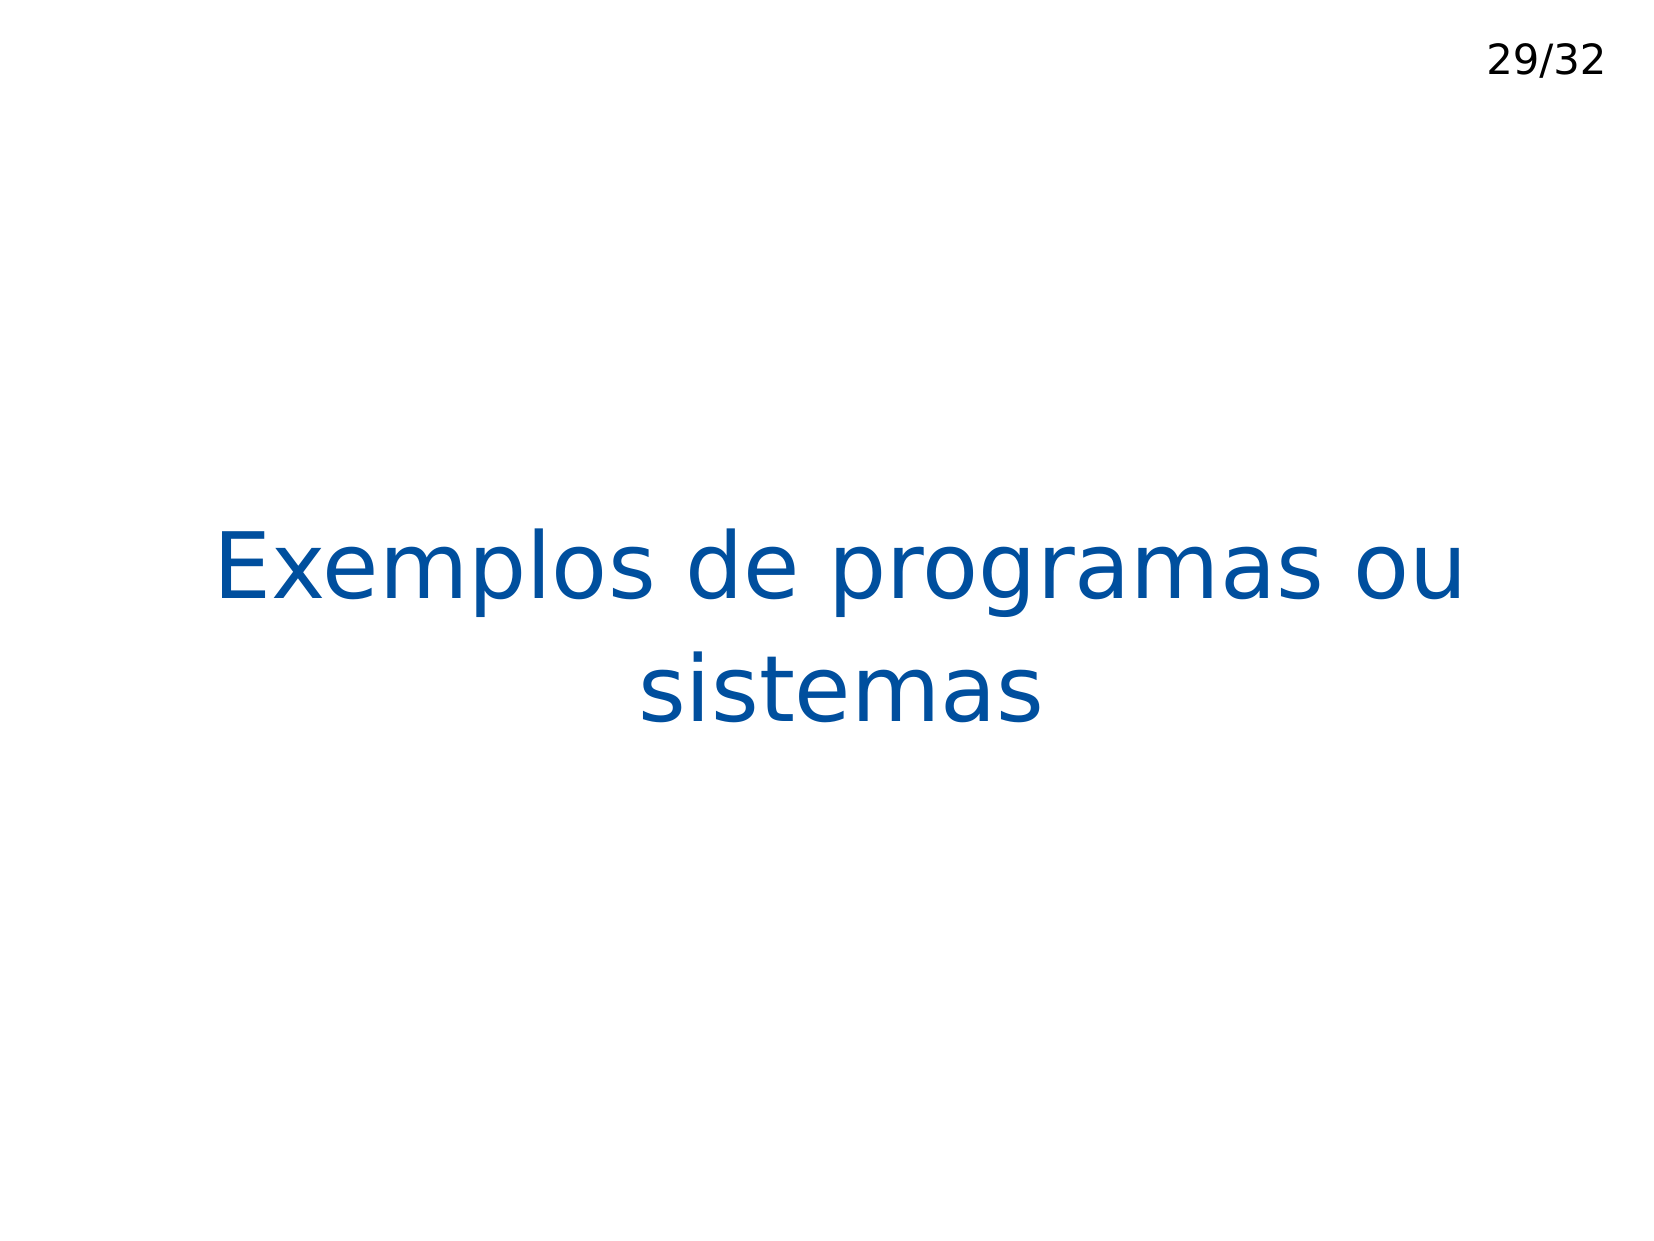

# Exemplos de programas ou sistemas
29